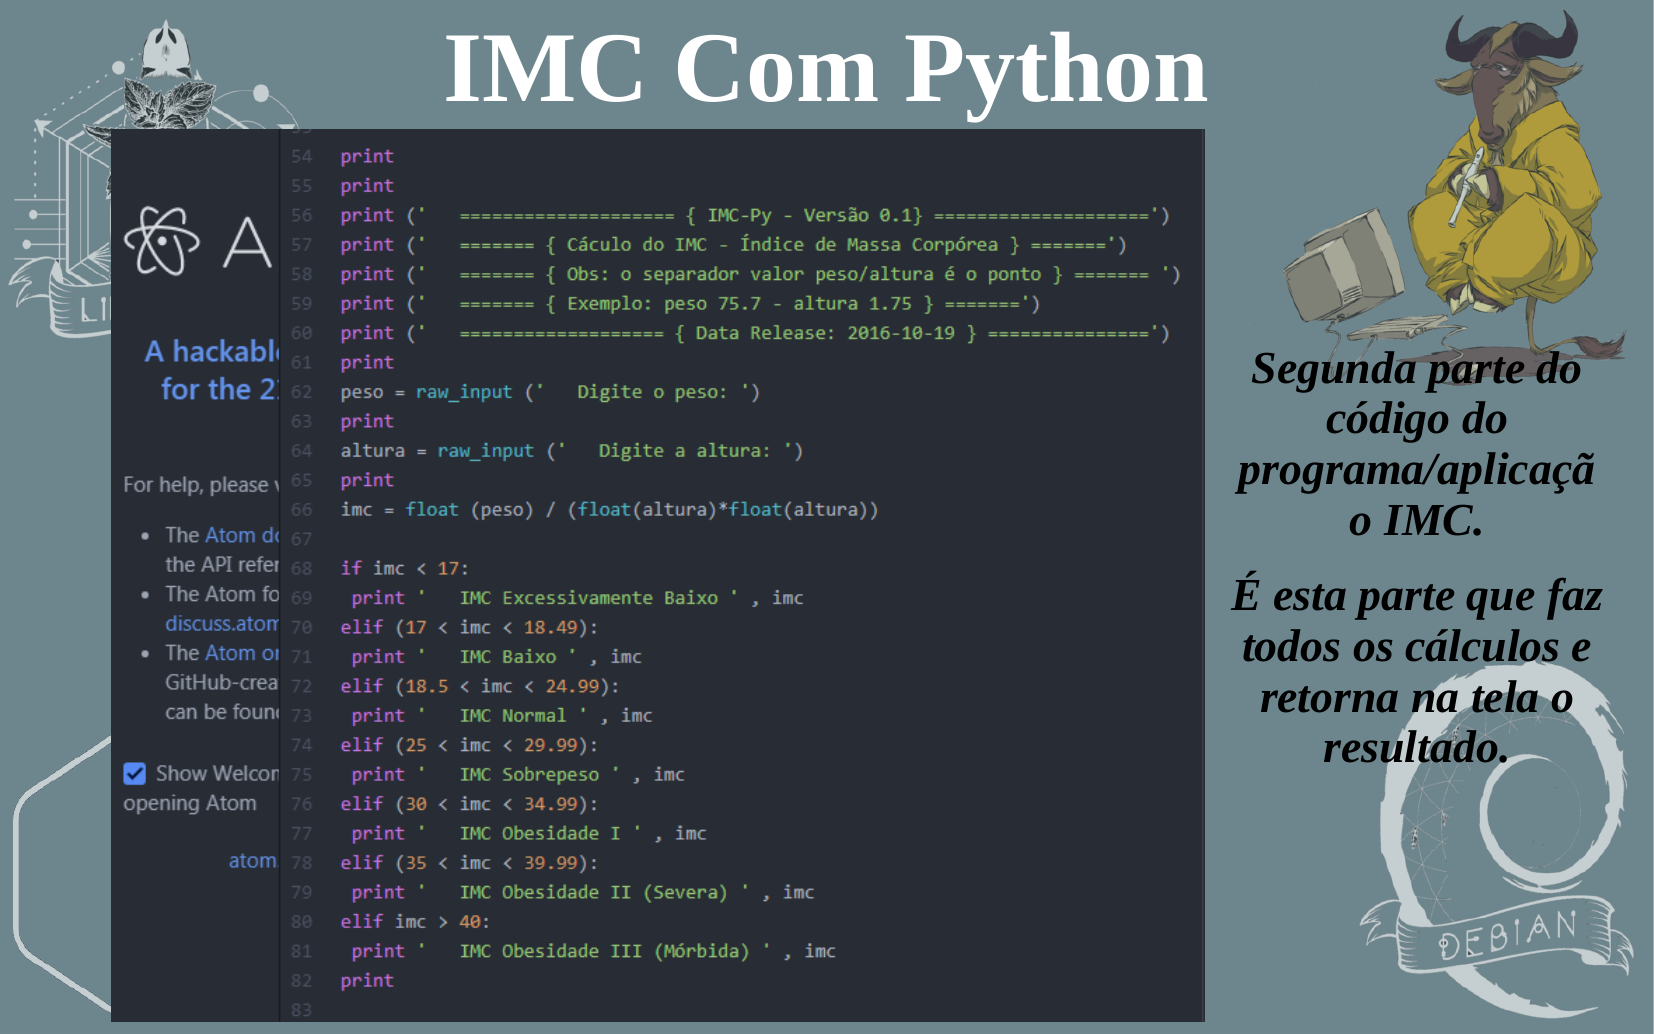

# IMC Com Python
Segunda parte do código do programa/aplicação IMC.
É esta parte que faz todos os cálculos e retorna na tela o resultado.